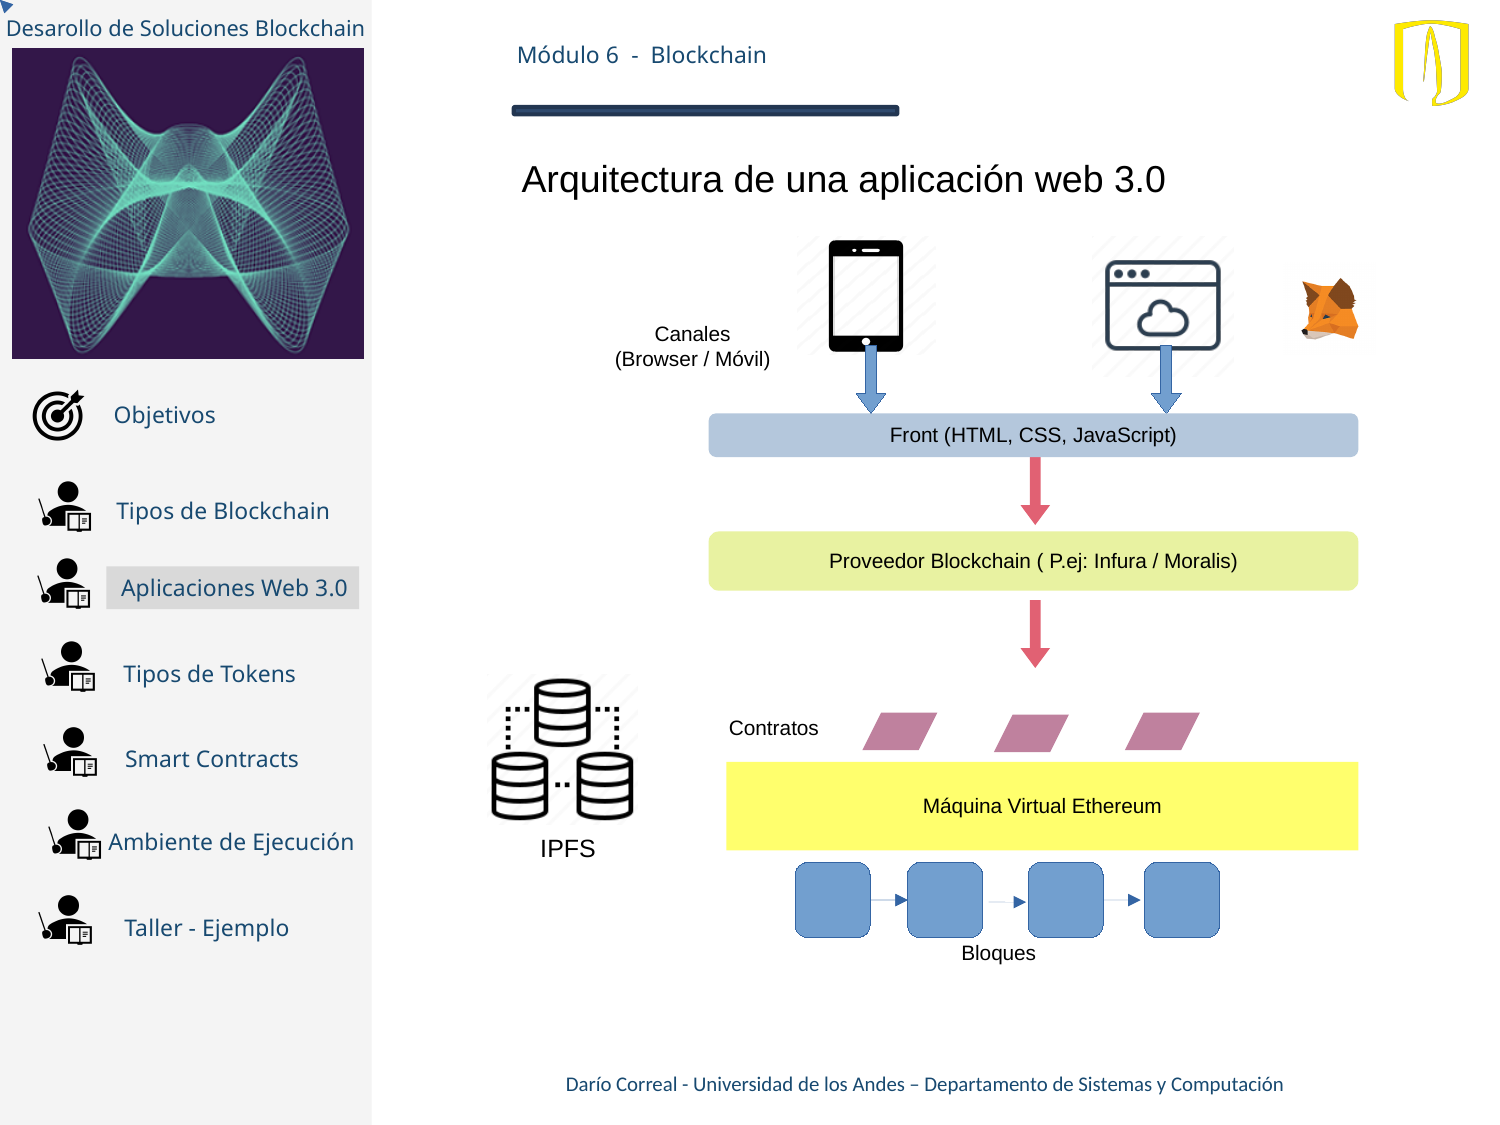

Módulo 6 - Blockchain
Arquitectura de una aplicación web 3.0
Canales
(Browser / Móvil)
Objetivos
Front (HTML, CSS, JavaScript)
Tipos de Blockchain
Proveedor Blockchain ( P.ej: Infura / Moralis)
Proveedor Blockchain ( P.ej: Infura / Moralis)
Aplicaciones Web 3.0
Tipos de Tokens
Contratos
Smart Contracts
Máquina Virtual Ethereum
 Ambiente de Ejecución
IPFS
Taller - Ejemplo
Bloques
Darío Correal - Universidad de los Andes – Departamento de Sistemas y Computación